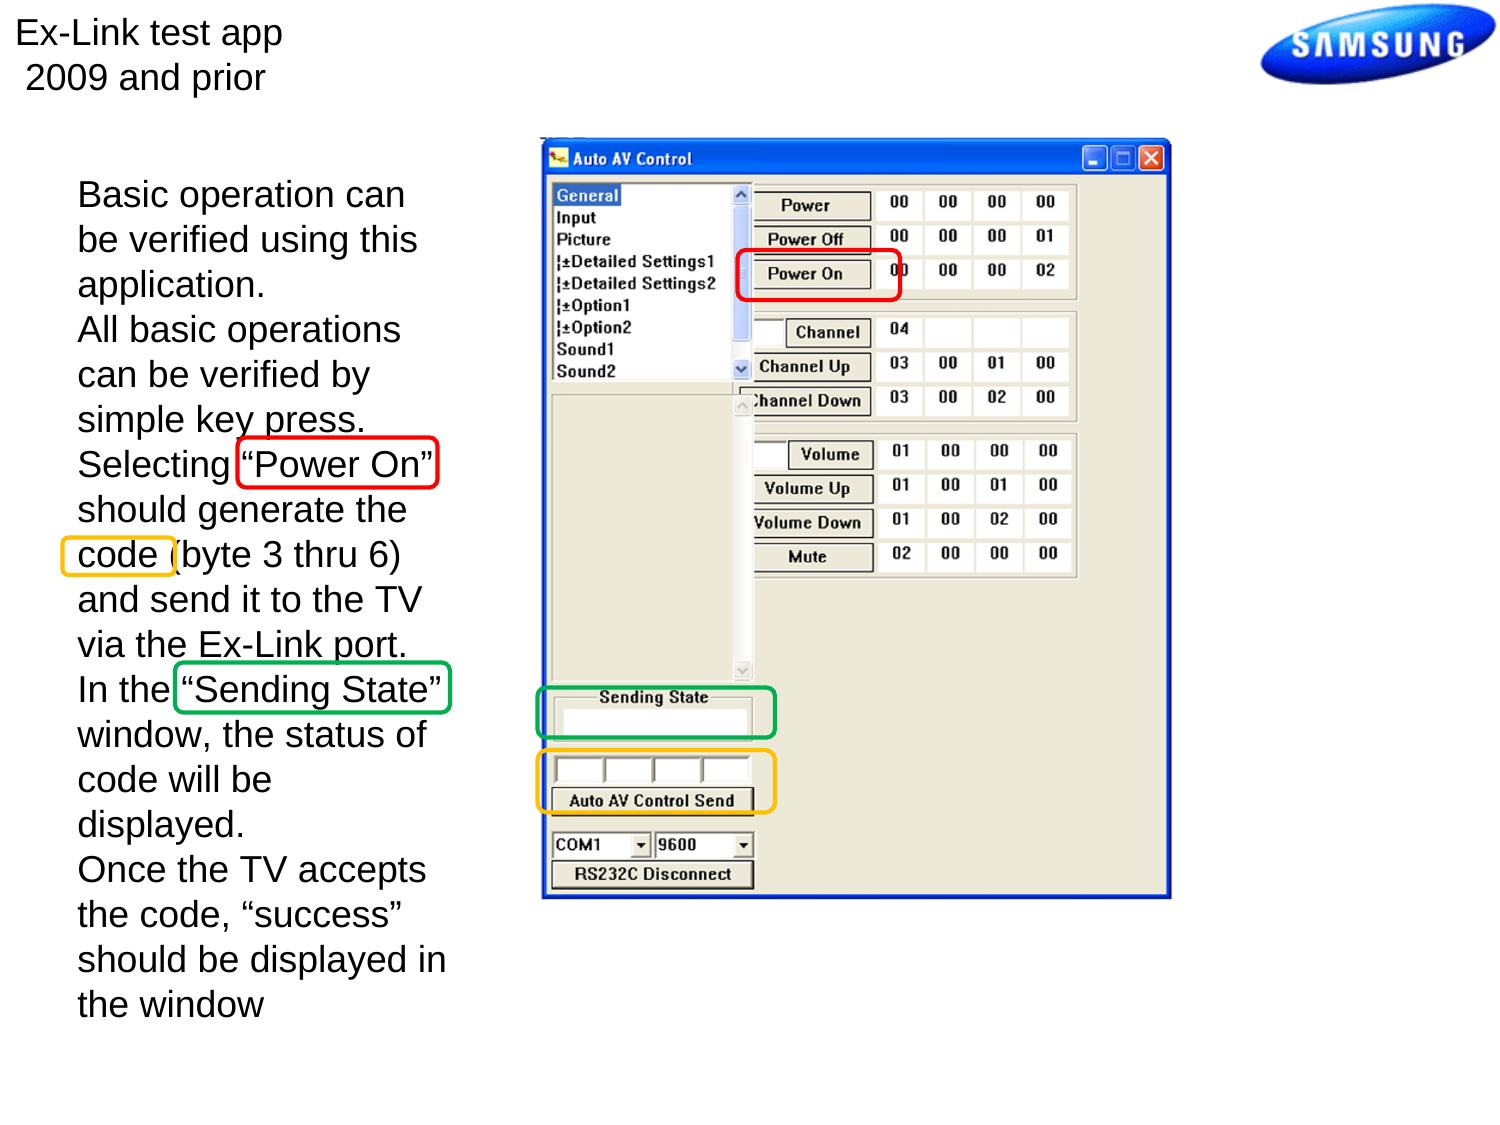

Ex-Link test app
 2009 and prior
Basic operation can be verified using this application.
All basic operations can be verified by simple key press.
Selecting “Power On” should generate the code (byte 3 thru 6) and send it to the TV via the Ex-Link port.
In the “Sending State” window, the status of code will be displayed.
Once the TV accepts the code, “success” should be displayed in the window